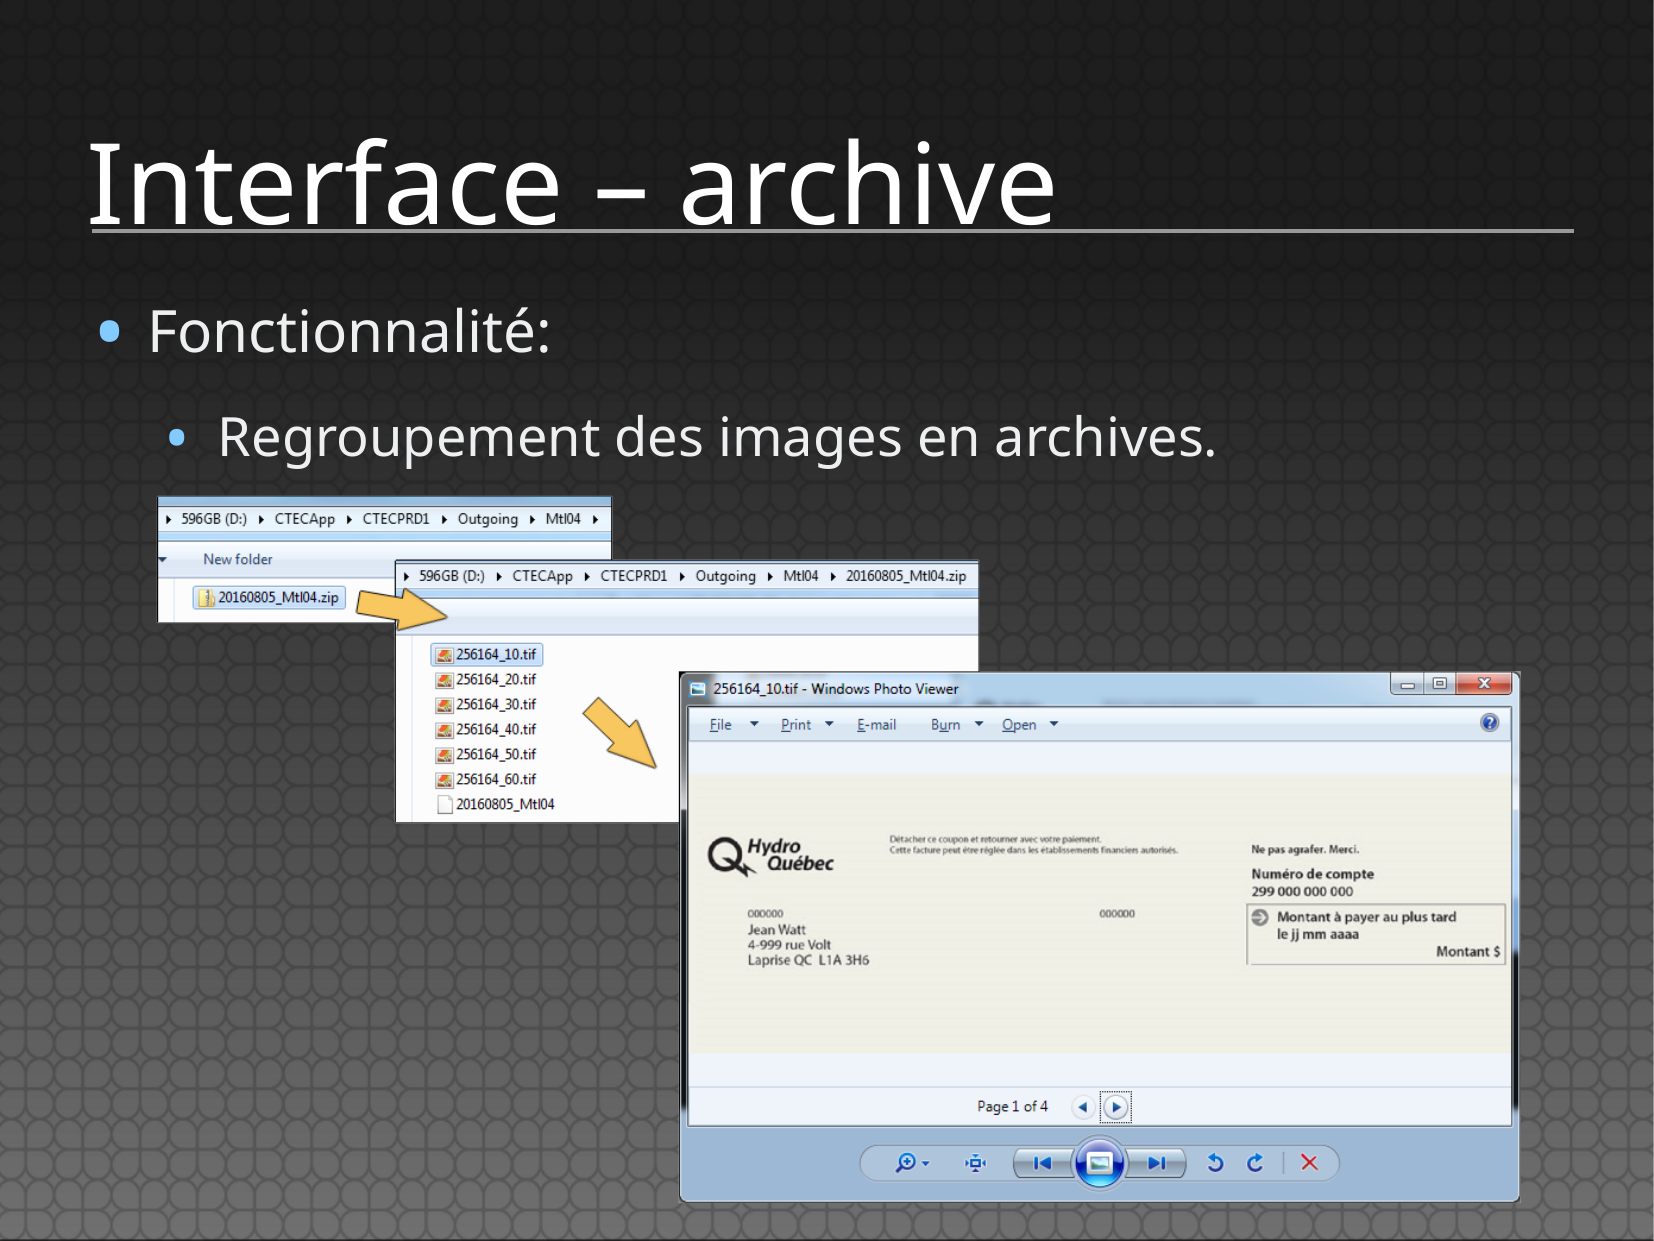

# Interface – archive
Fonctionnalité:
Regroupement des images en archives.